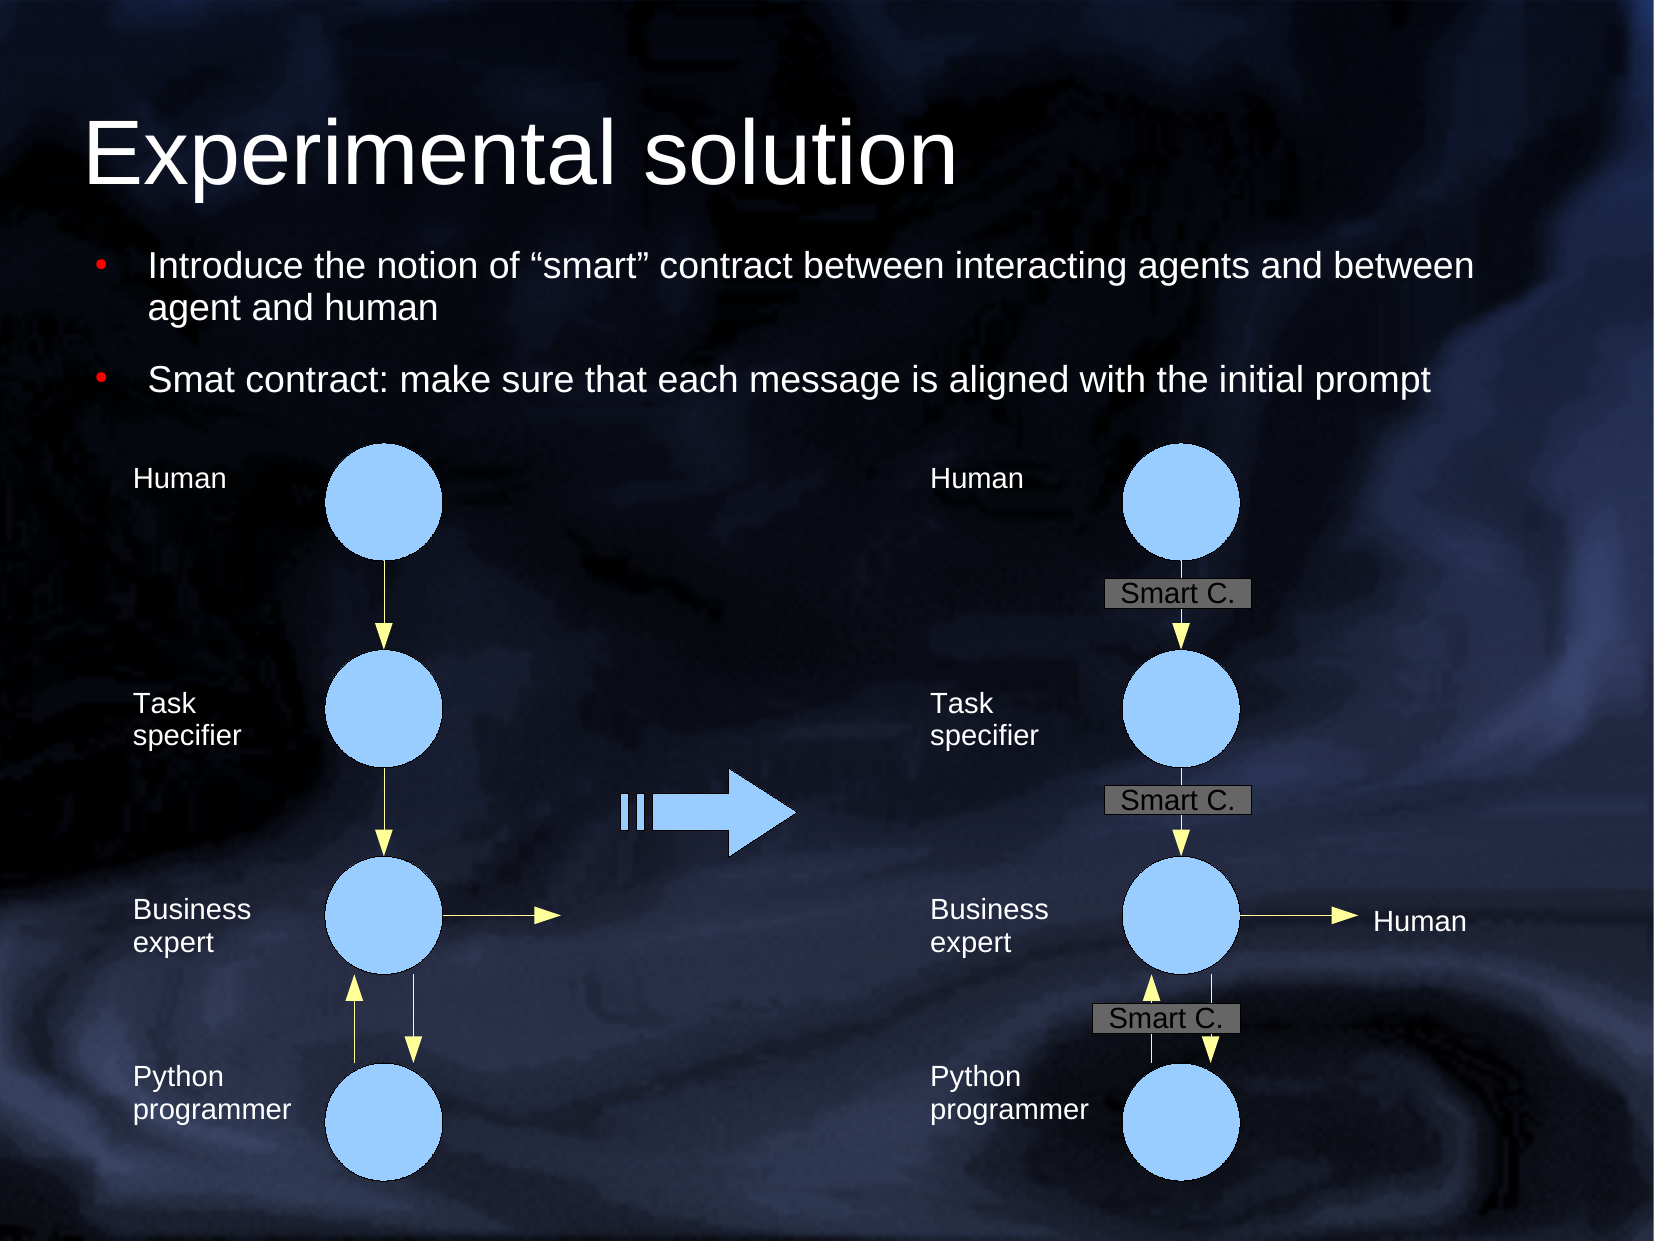

# Experimental solution
Introduce the notion of “smart” contract between interacting agents and between agent and human
Smat contract: make sure that each message is aligned with the initial prompt
Human
Task specifier
Business expert
Python
programmer
Human
Smart C.
Task specifier
Smart C.
Business expert
Human
Smart C.
Python
programmer